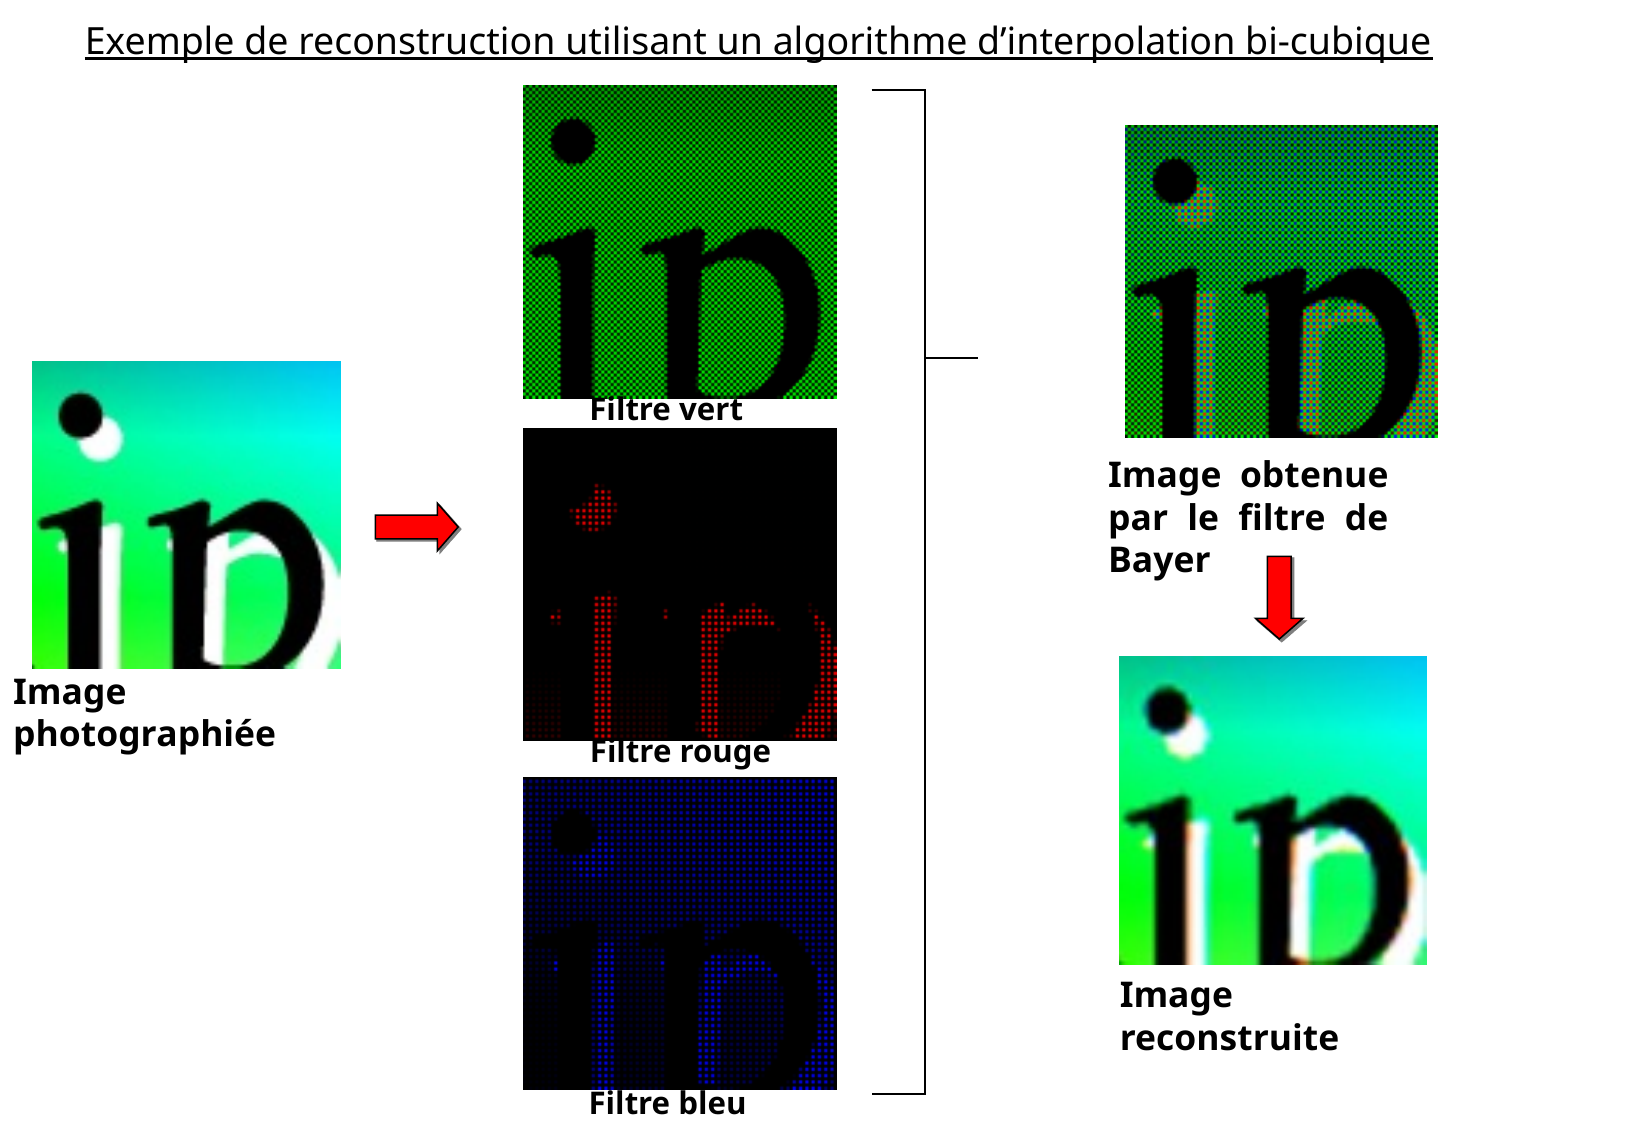

Exemple de reconstruction utilisant un algorithme d’interpolation bi-cubique
Filtre vert
Filtre rouge
Filtre bleu
Image obtenue par le filtre de Bayer
Image reconstruite
Image photographiée